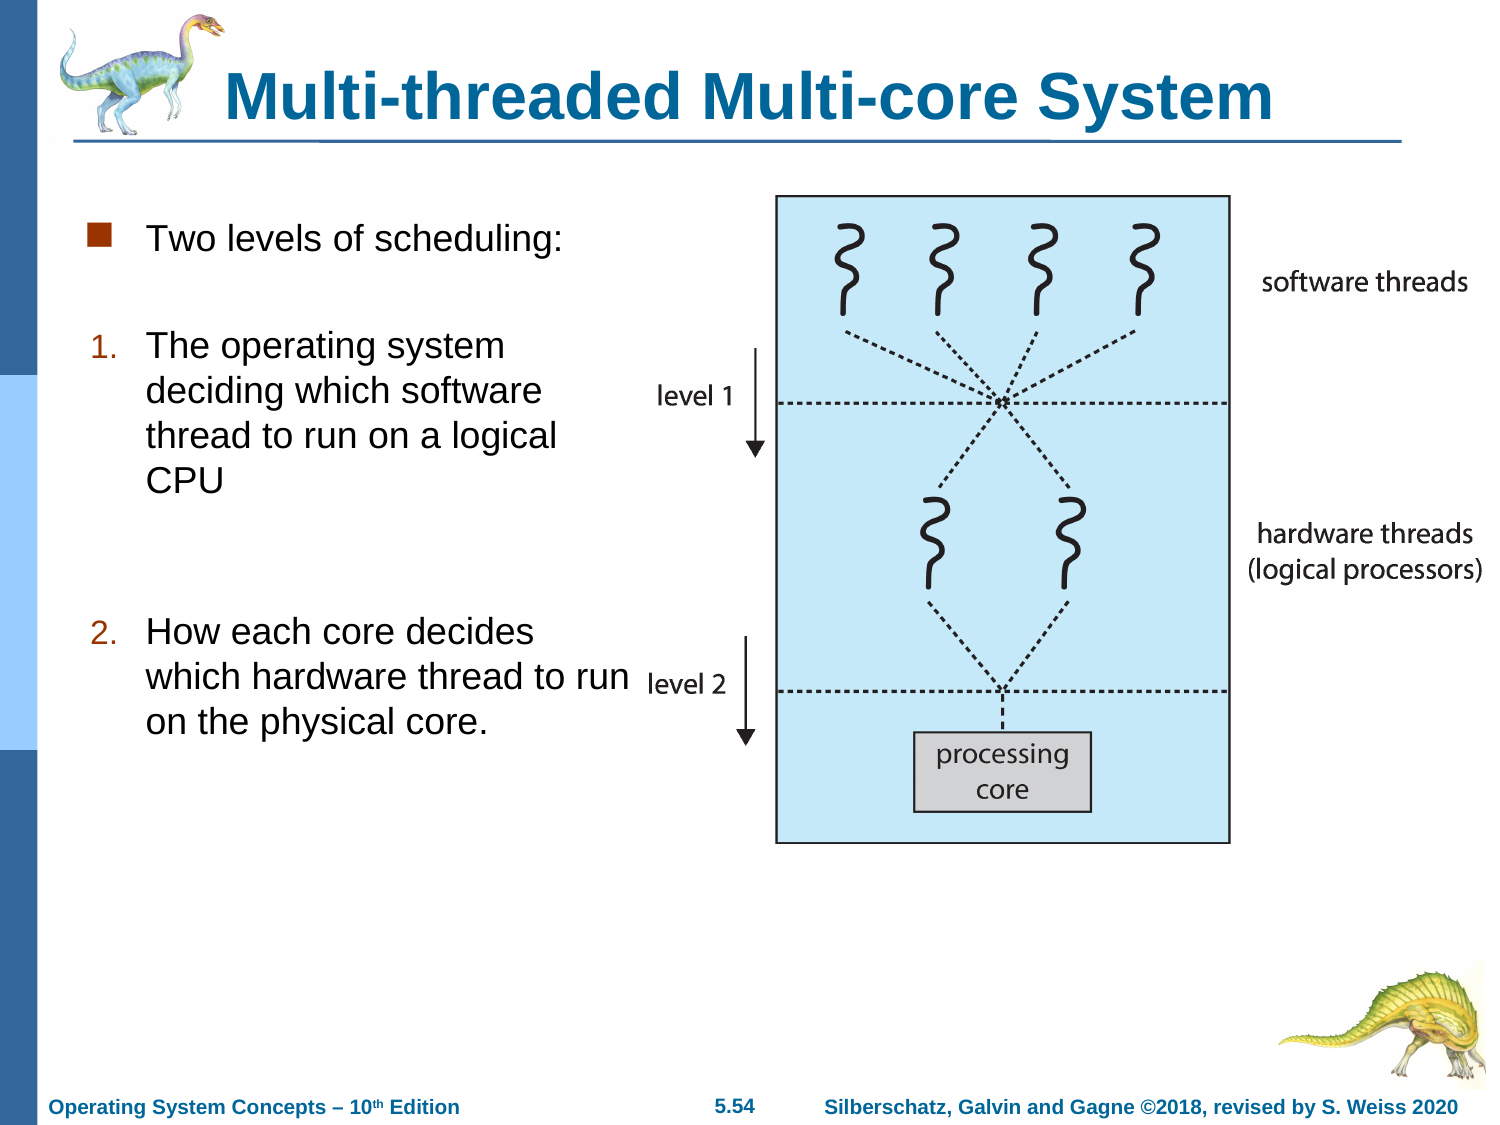

Multi-threaded Multi-core System
Two levels of scheduling:
The operating system deciding which software thread to run on a logical CPU
How each core decides which hardware thread to run on the physical core.